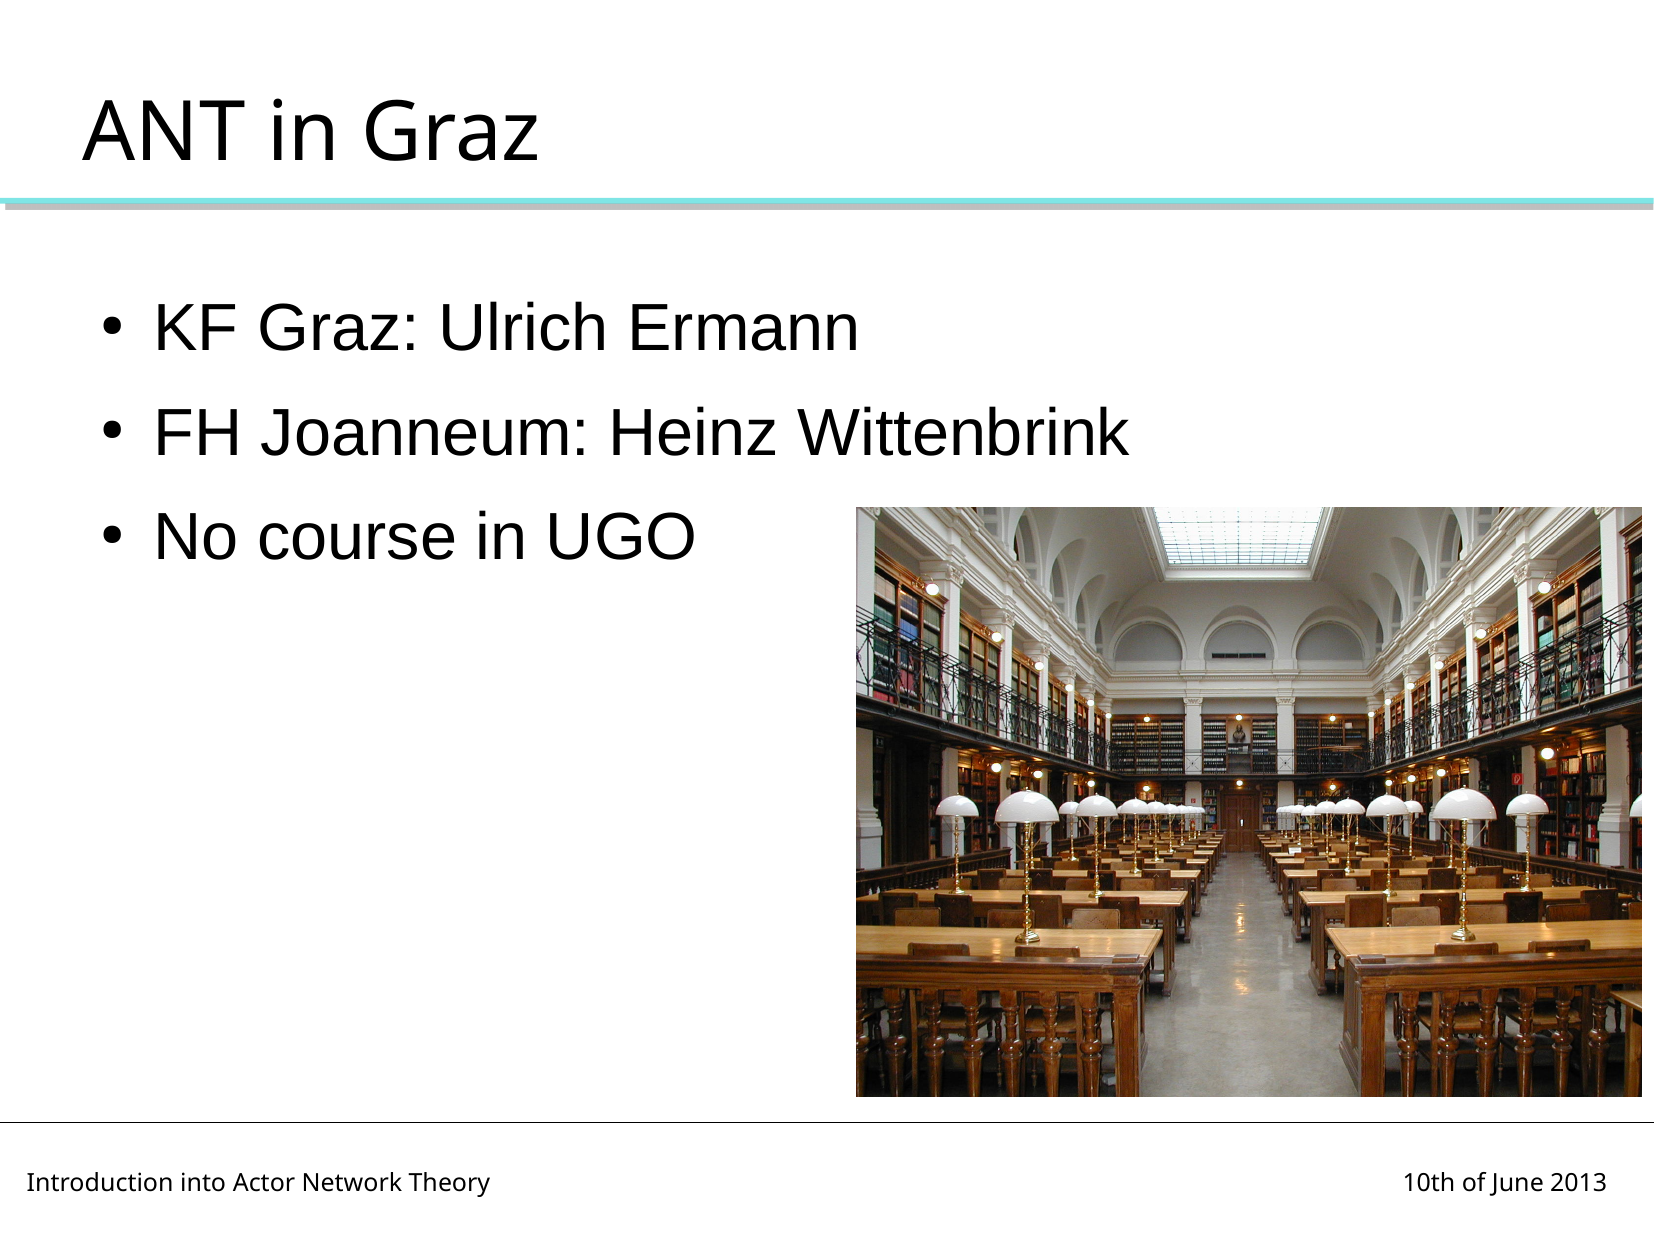

# ANT in Graz
KF Graz: Ulrich Ermann
FH Joanneum: Heinz Wittenbrink
No course in UGO
Introduction into Actor Network Theory
10th of June 2013